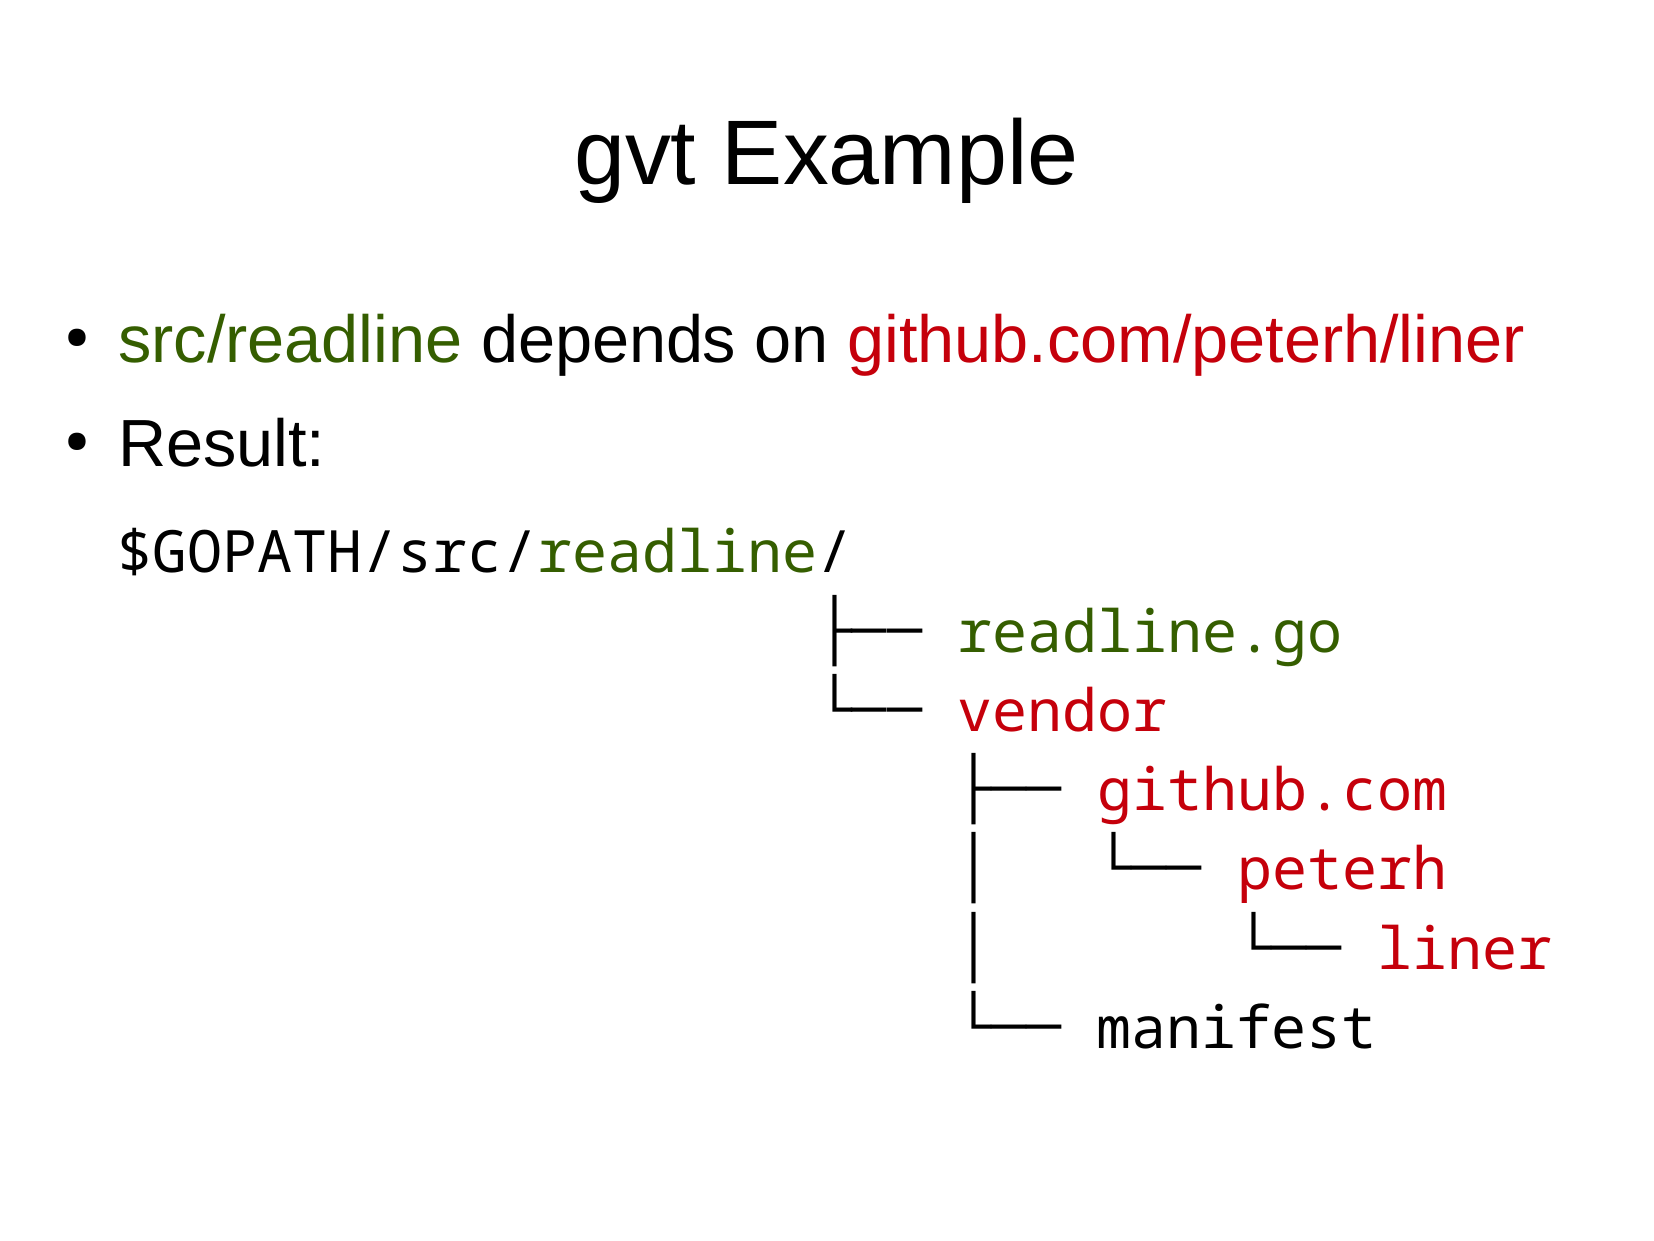

# gvt Example
src/readline depends on github.com/peterh/liner
Result:
 $GOPATH/src/readline/ ├── readline.go └── vendor
 ├── github.com
 │ └── peterh
 │ └── liner
 └── manifest